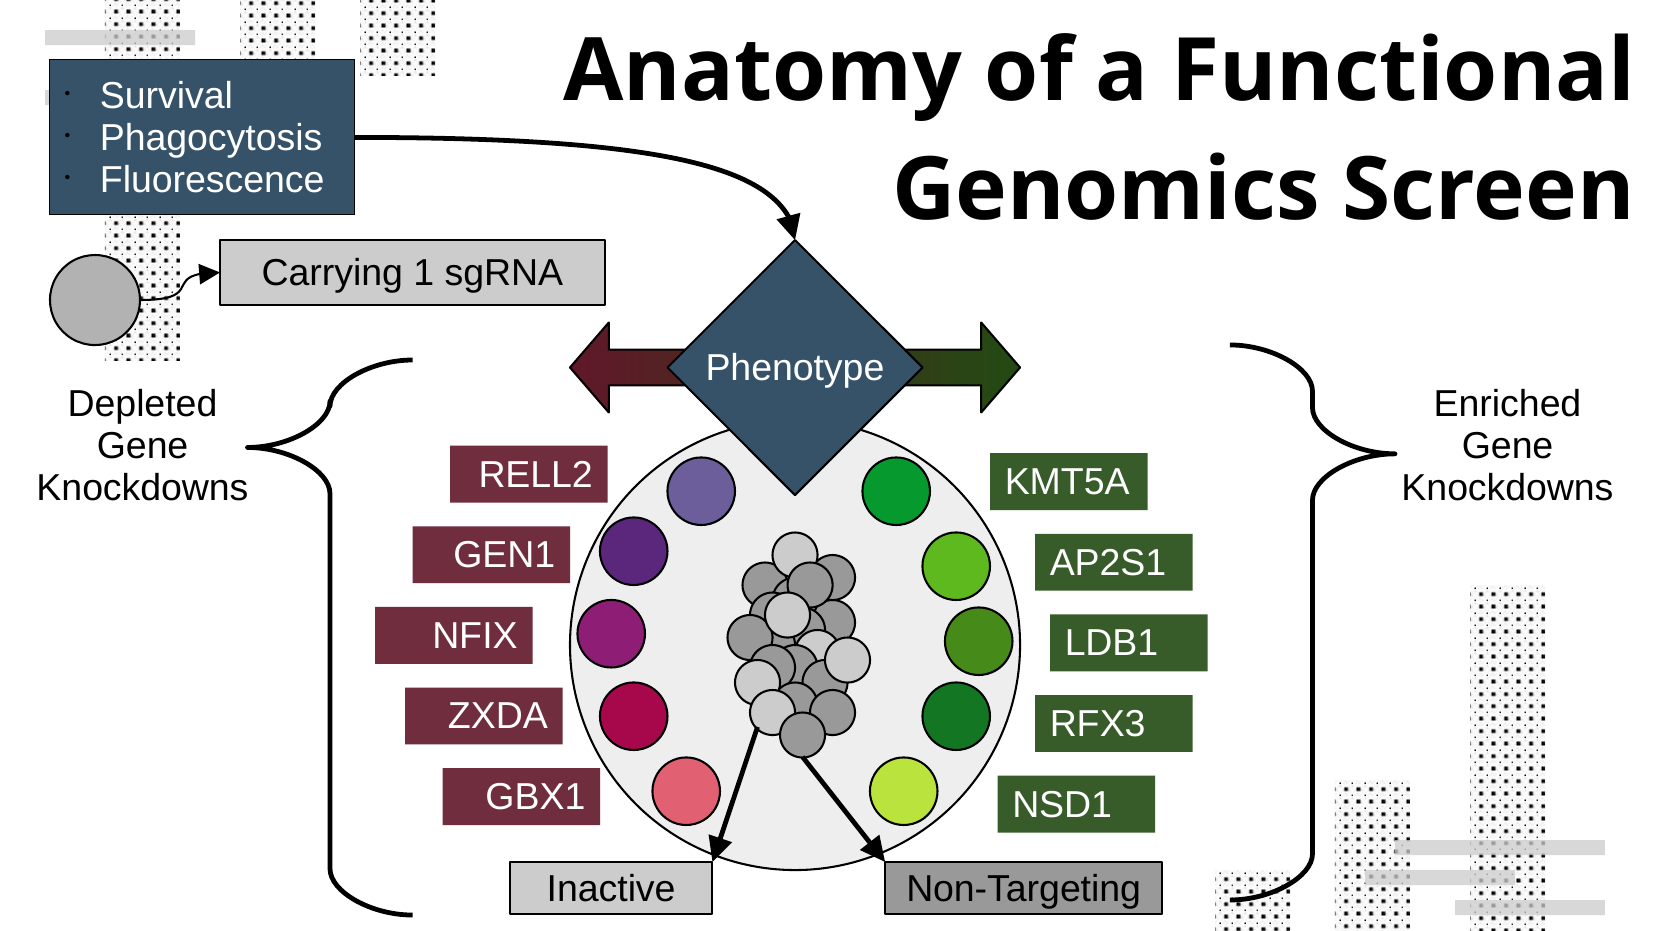

Anatomy of a Functional Genomics Screen
Survival
Phagocytosis
Fluorescence
Carrying 1 sgRNA
Phenotype
Depleted Gene
Knockdowns
Enriched Gene
Knockdowns
RELL2
KMT5A
GEN1
AP2S1
NFIX
LDB1
ZXDA
RFX3
GBX1
NSD1
Inactive
Non-Targeting